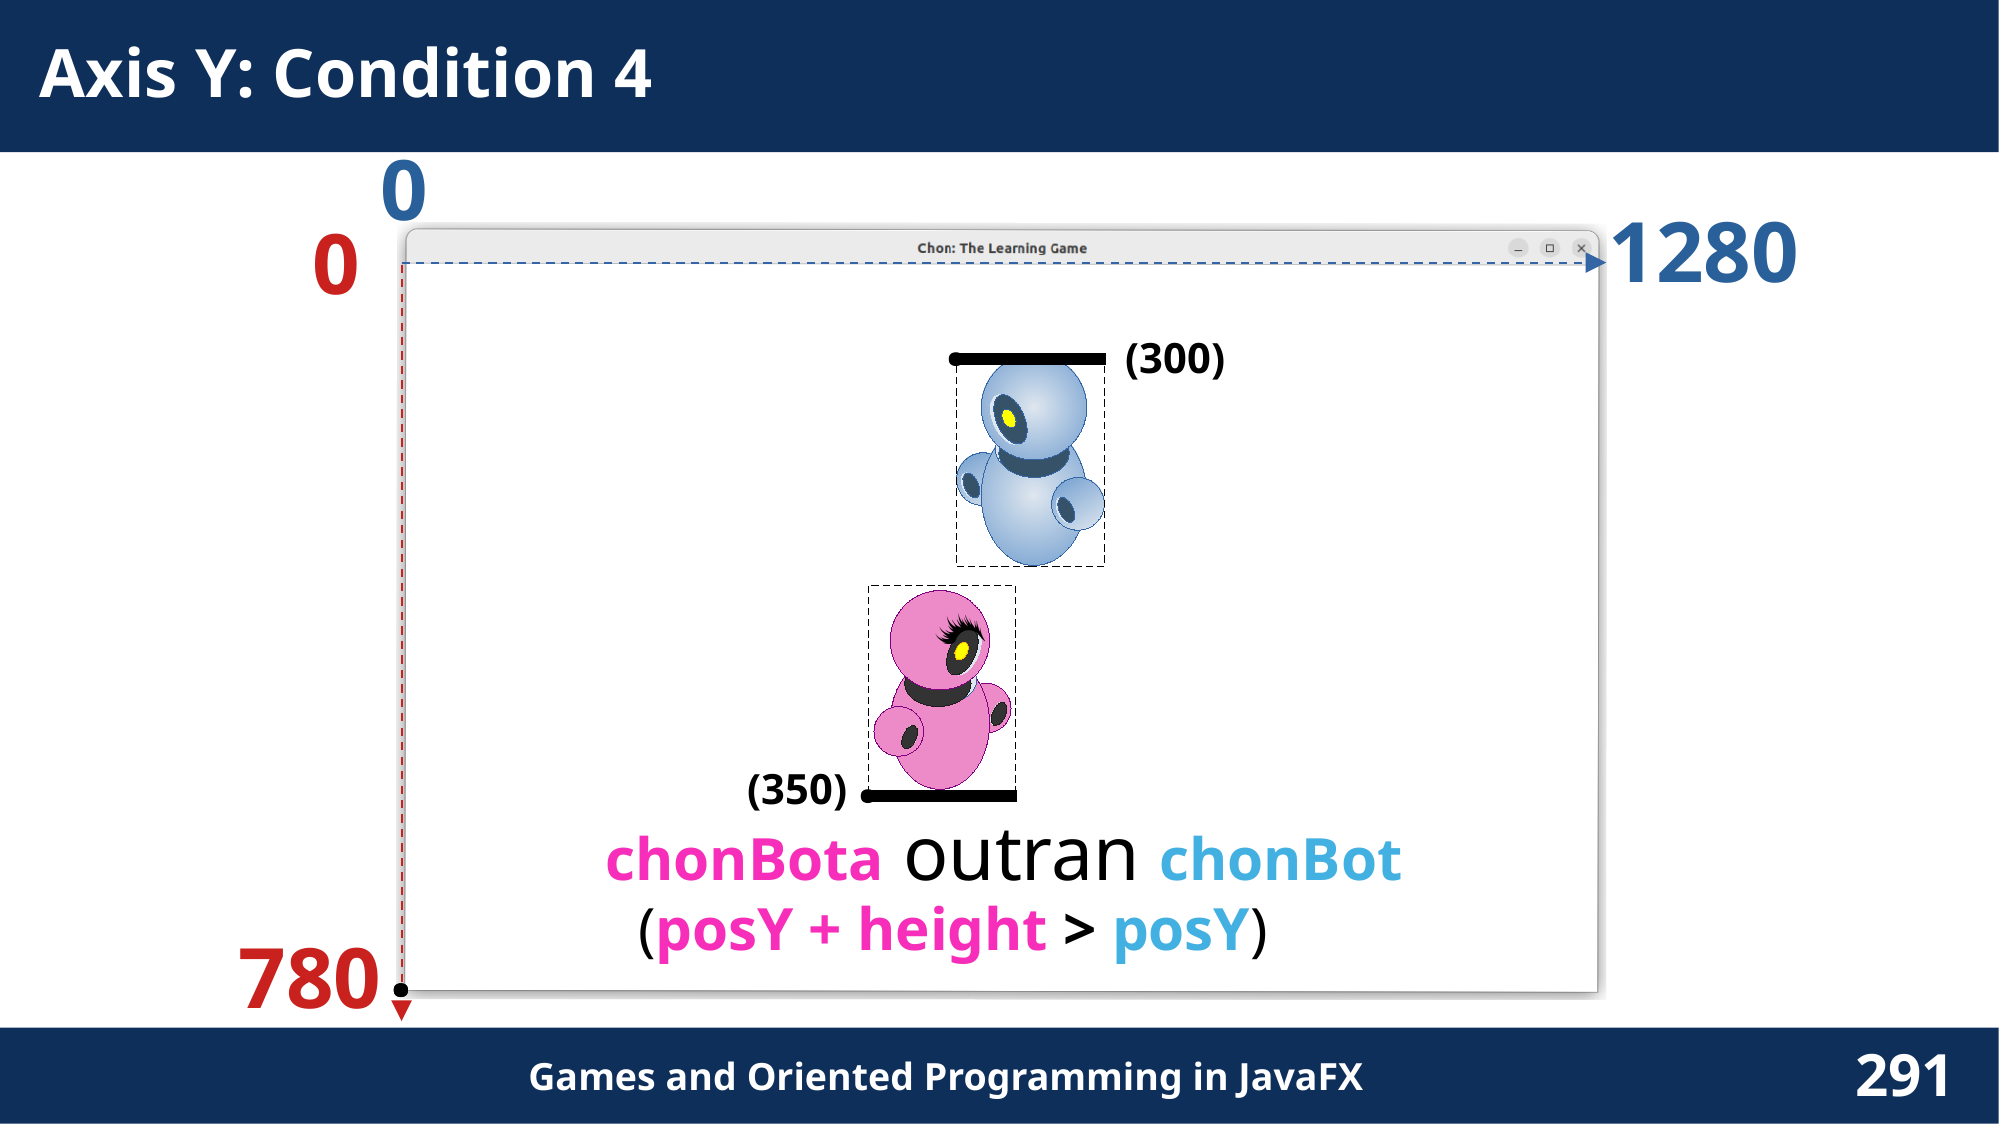

Axis Y: Condition 4
0
1280
0
.
(300)
.
(350)
chonBota outran chonBot
 (posY + height > posY)
.
.
780